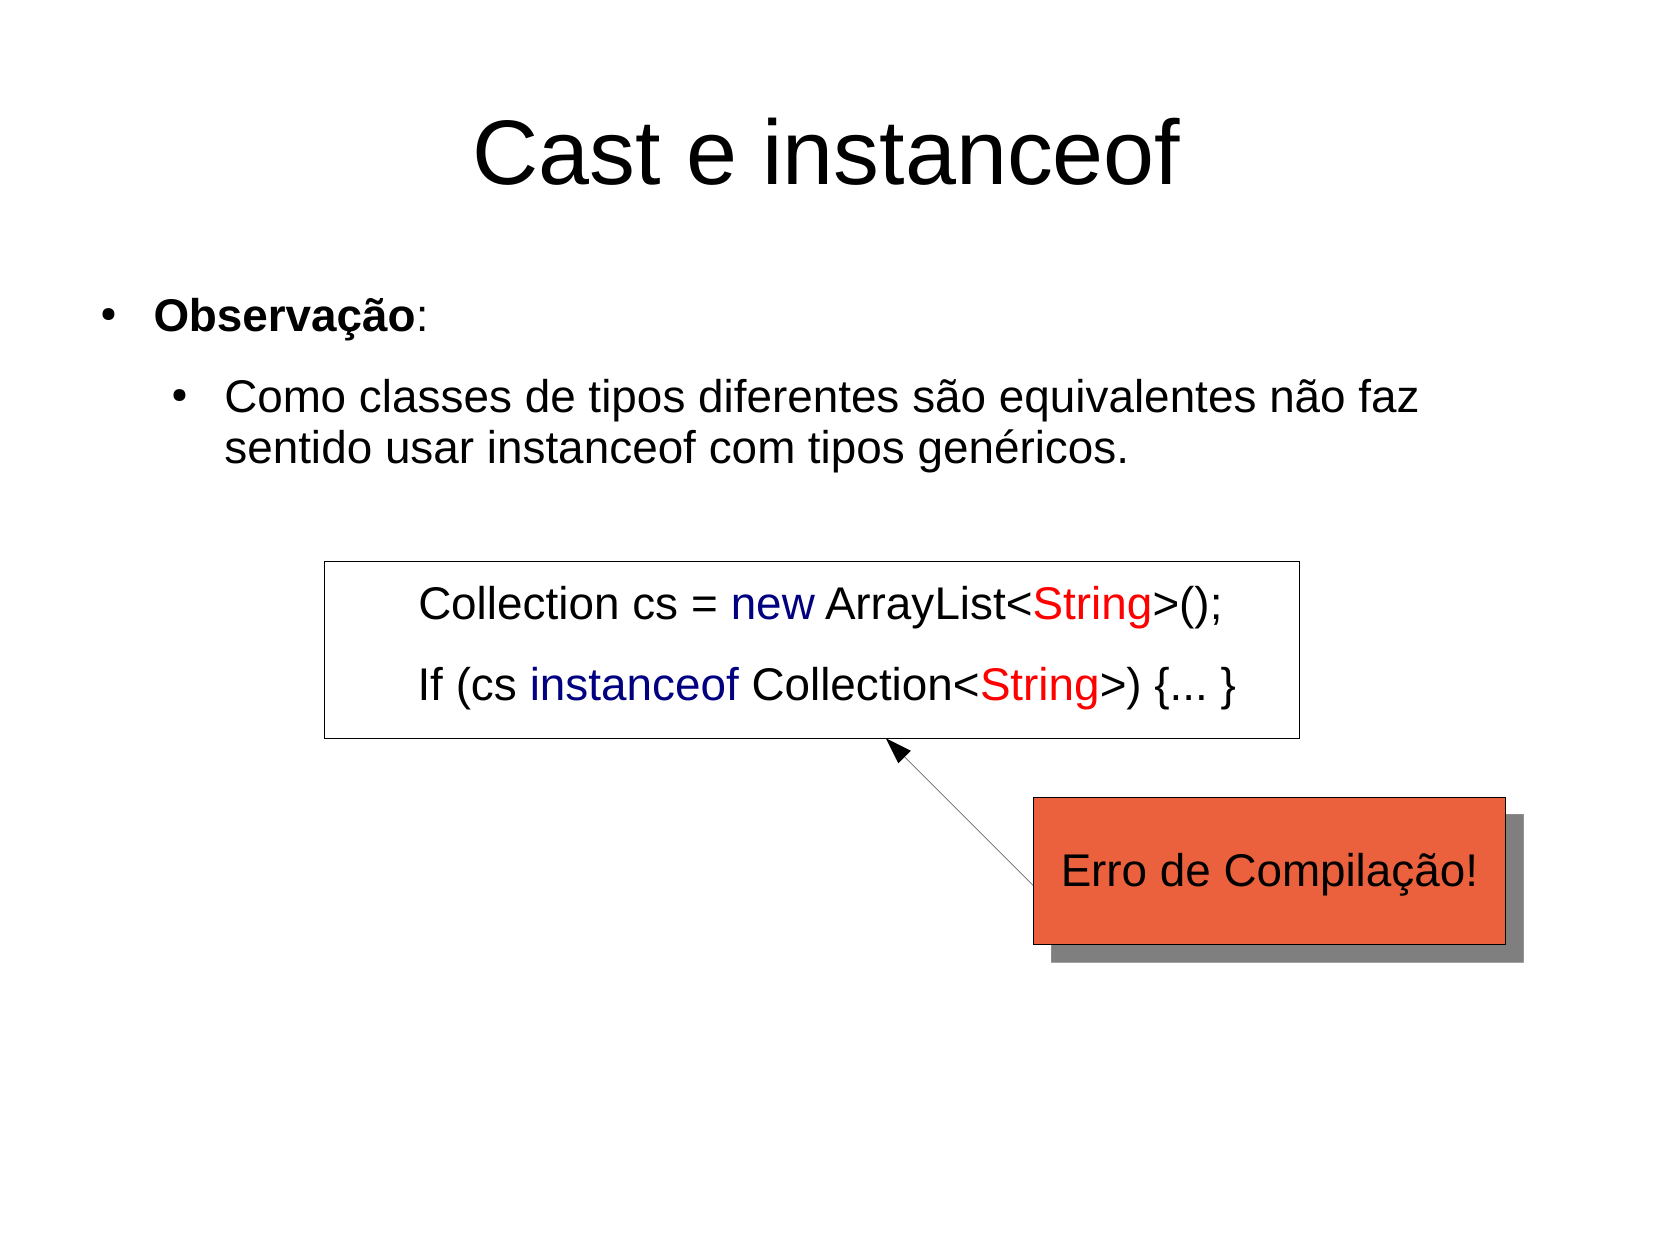

# Cast e instanceof
Observação:
Como classes de tipos diferentes são equivalentes não faz sentido usar instanceof com tipos genéricos.
Collection cs = new ArrayList<String>();
If (cs instanceof Collection<String>) {... }
Erro de Compilação!